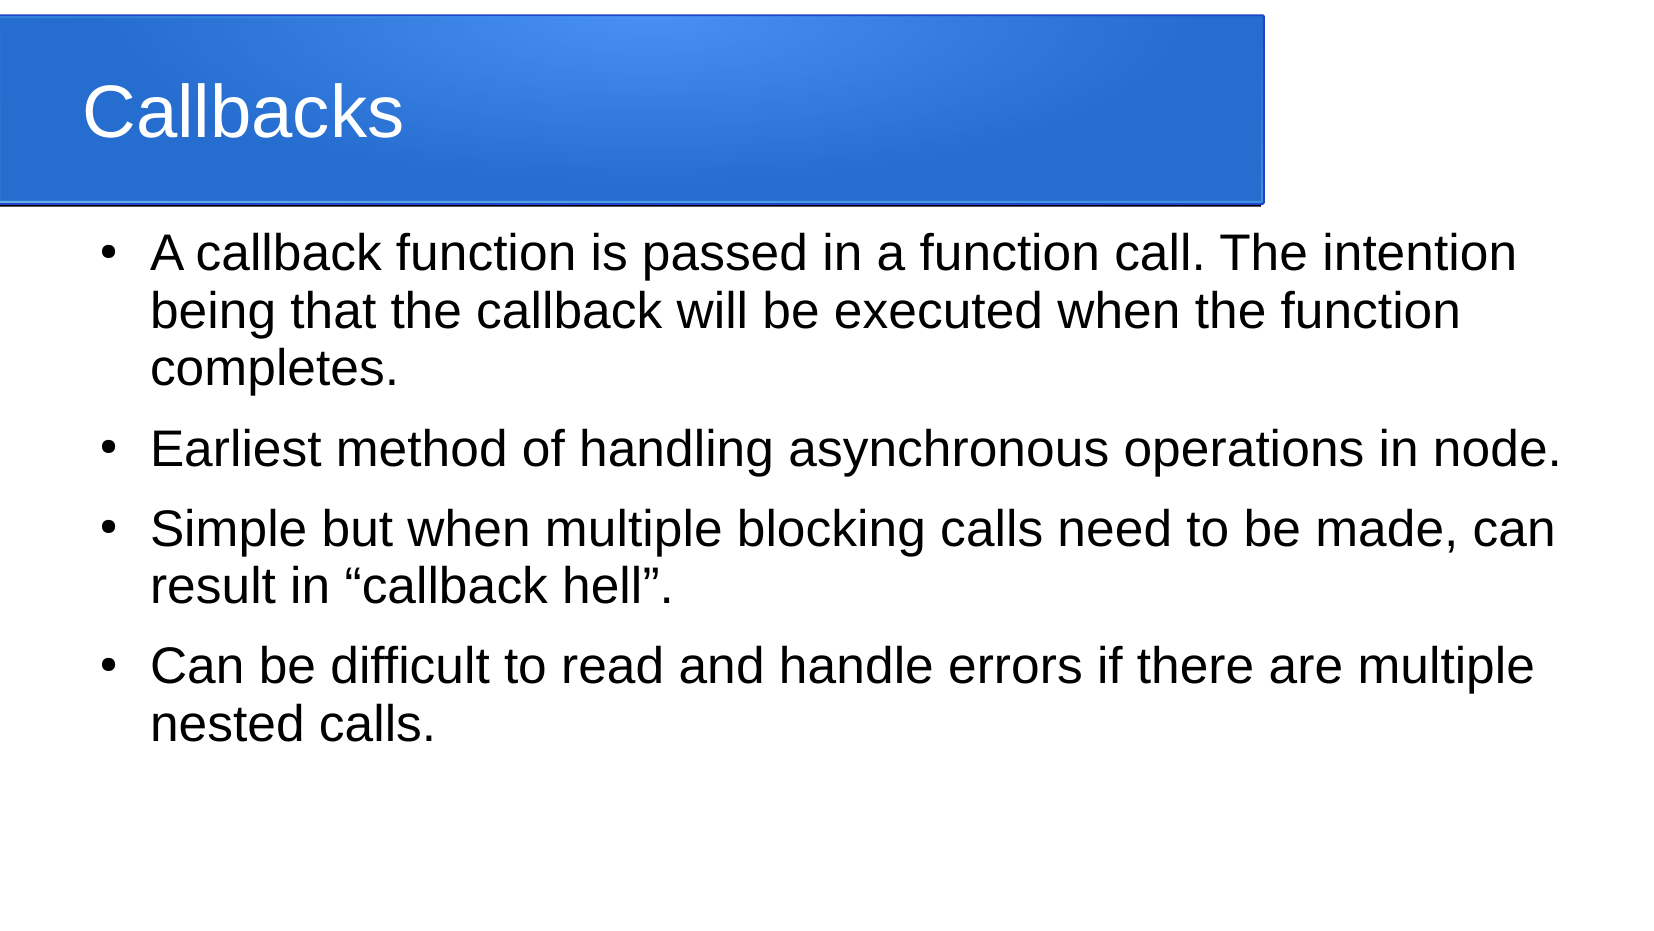

# Callbacks
A callback function is passed in a function call. The intention being that the callback will be executed when the function completes.
Earliest method of handling asynchronous operations in node.
Simple but when multiple blocking calls need to be made, can result in “callback hell”.
Can be difficult to read and handle errors if there are multiple nested calls.